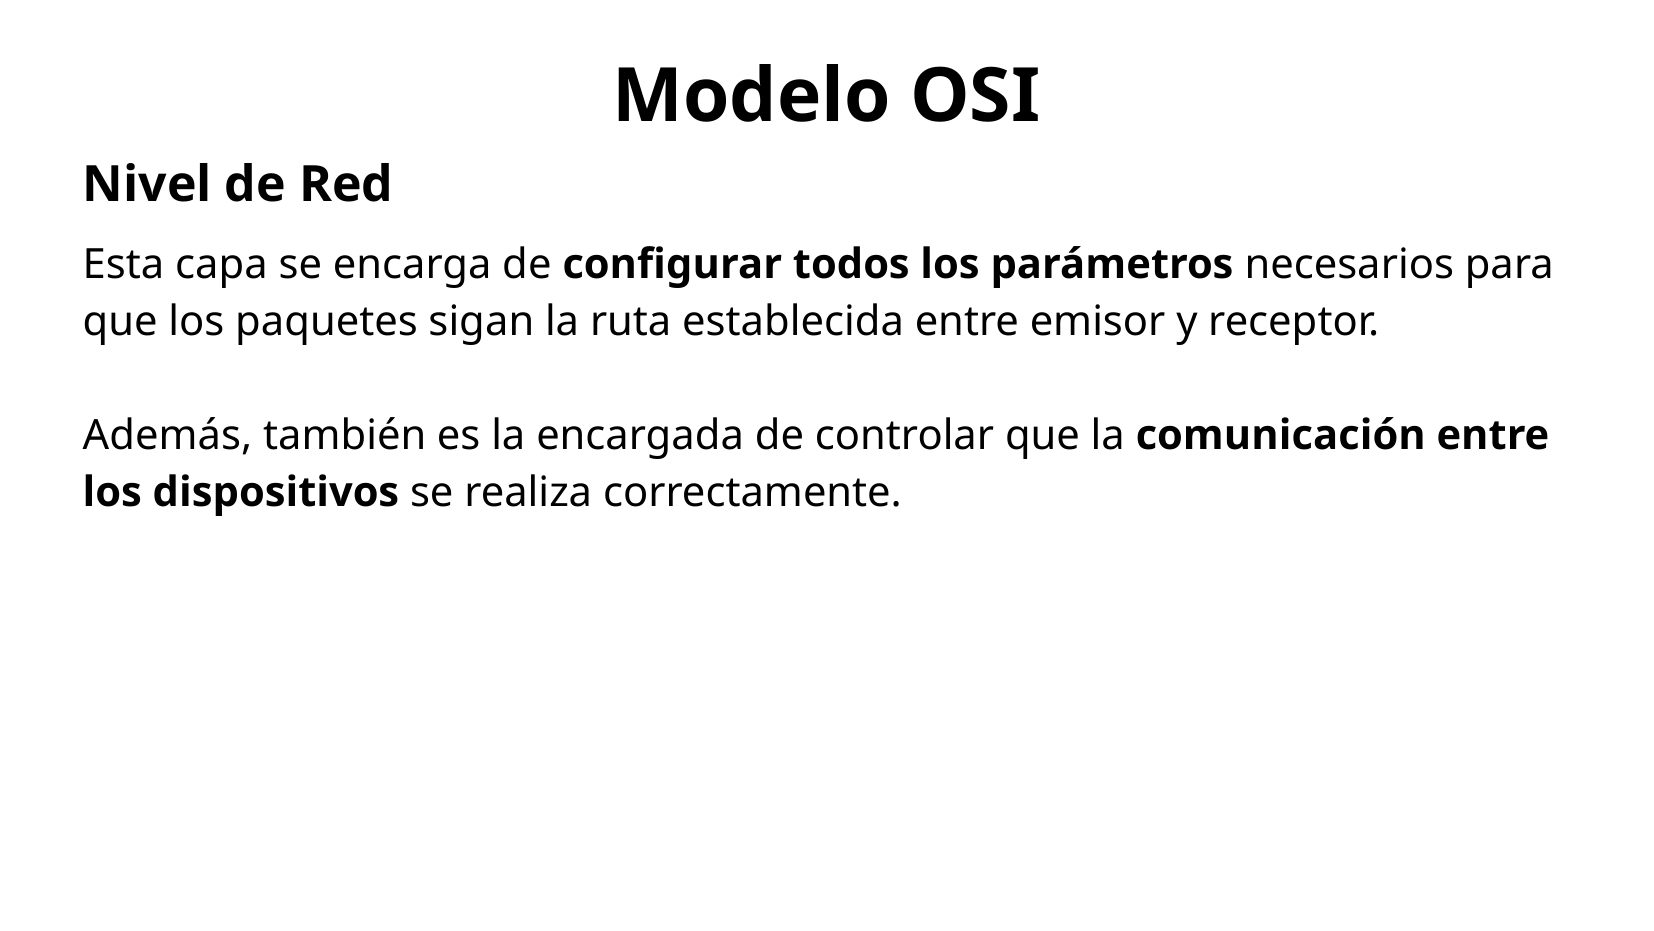

# Modelo OSI
Nivel de Red
Esta capa se encarga de configurar todos los parámetros necesarios para que los paquetes sigan la ruta establecida entre emisor y receptor.
Además, también es la encargada de controlar que la comunicación entre los dispositivos se realiza correctamente.